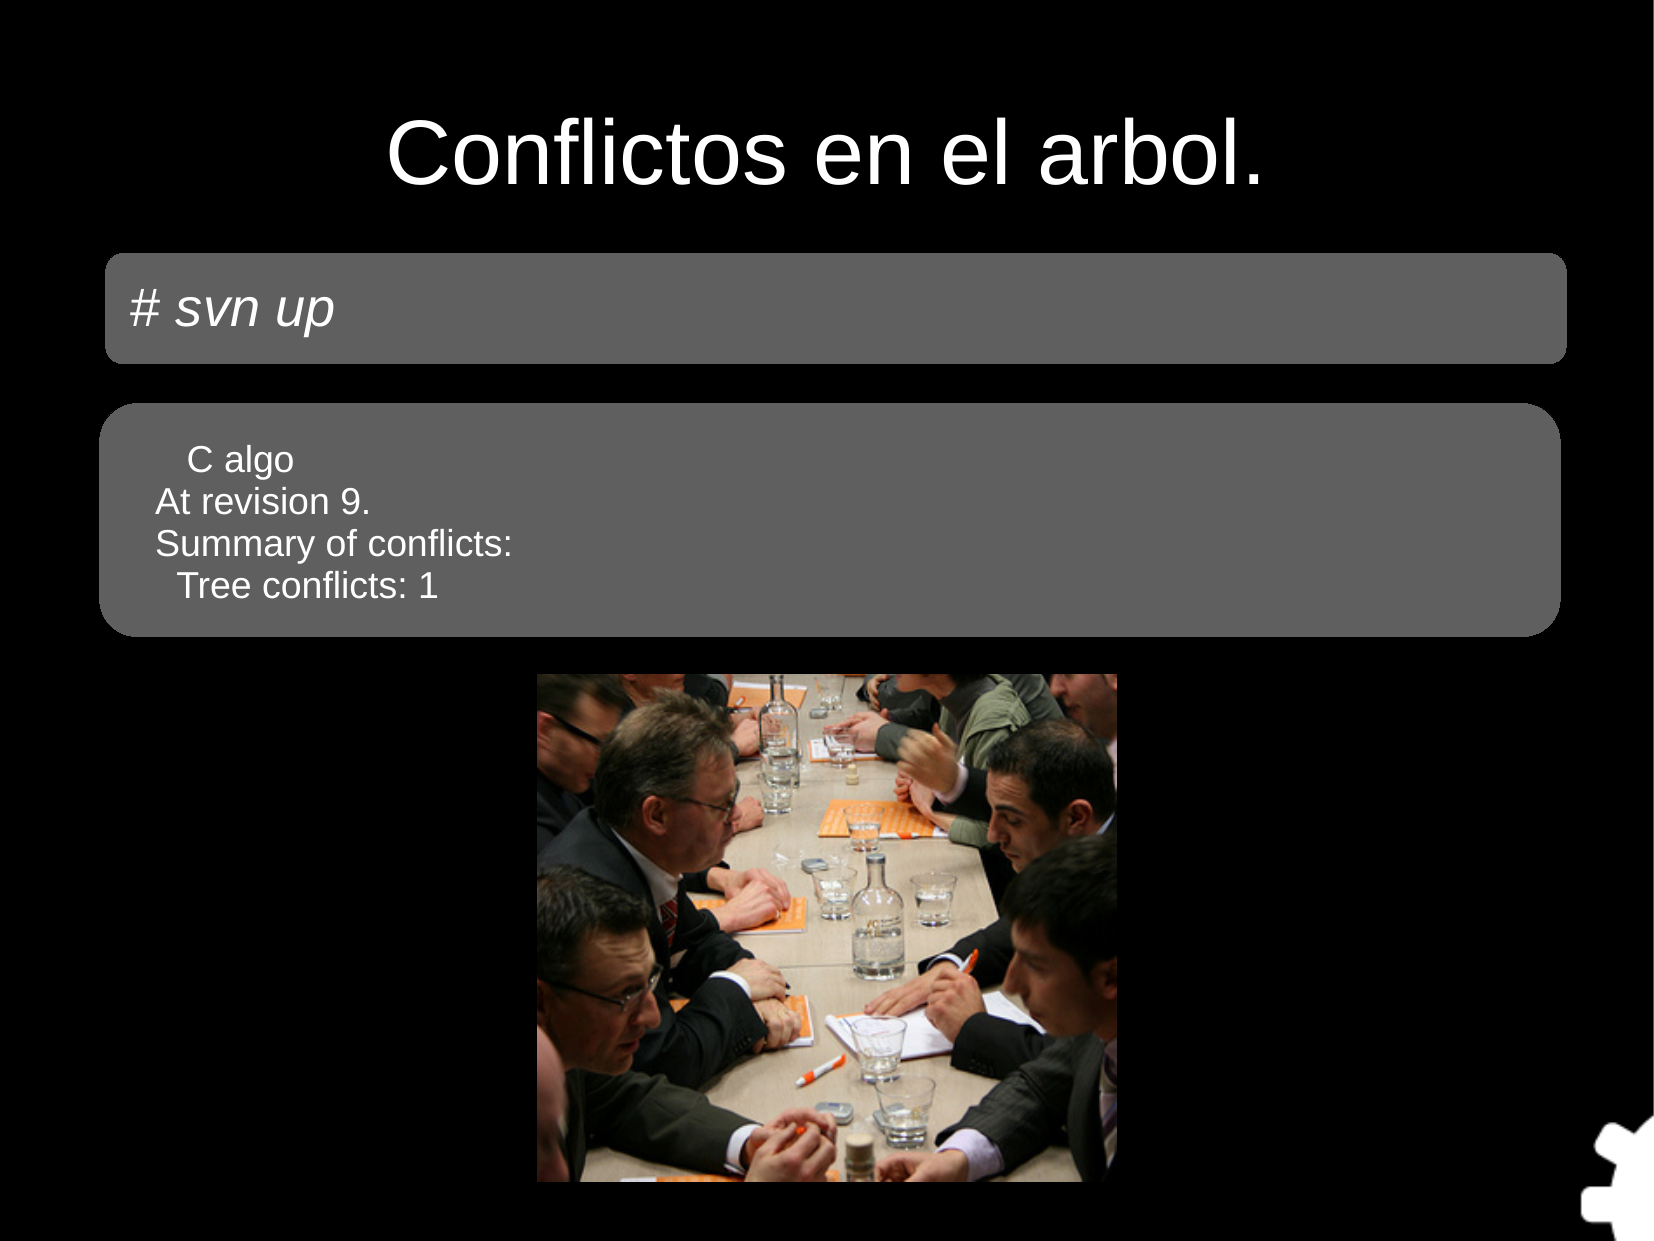

# Conflictos en el arbol.
# svn up
 C algo
At revision 9.
Summary of conflicts:
 Tree conflicts: 1